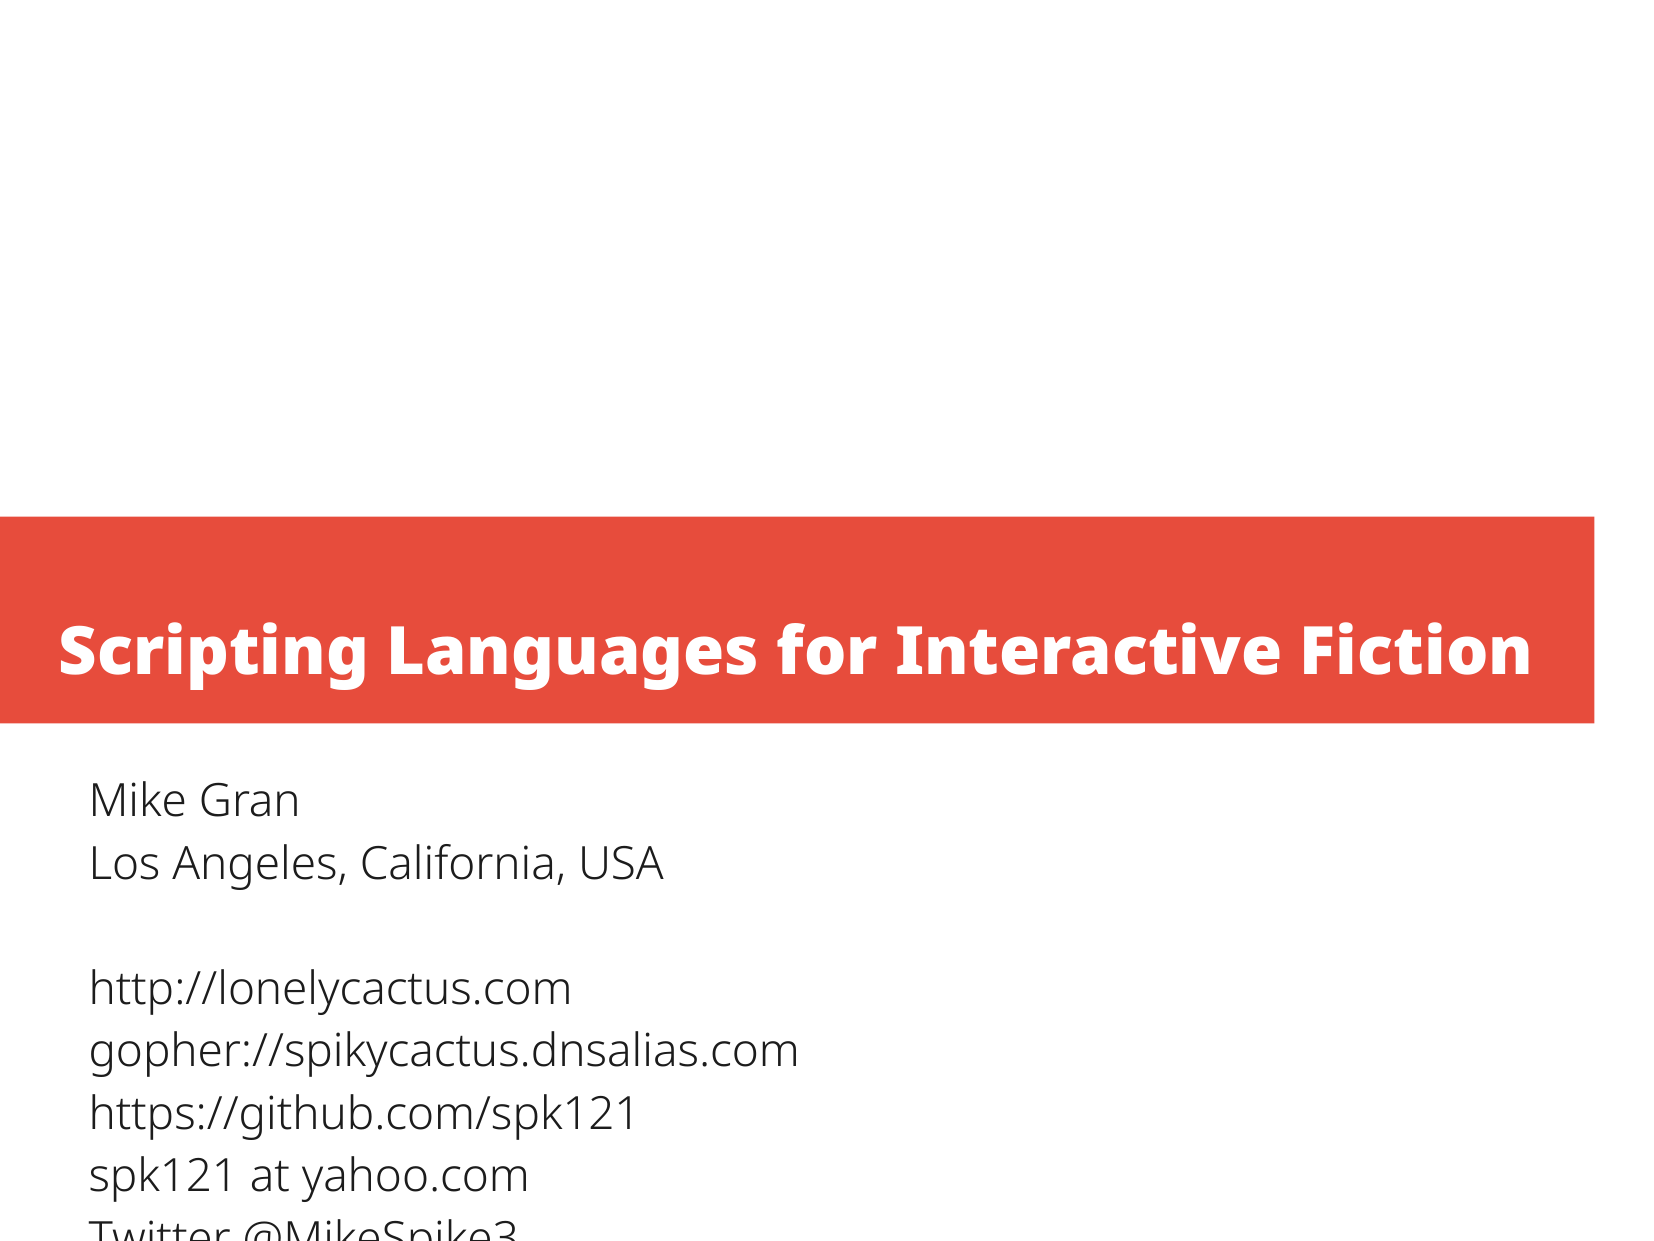

# Scripting Languages for Interactive Fiction
Mike Gran
Los Angeles, California, USA
http://lonelycactus.com
gopher://spikycactus.dnsalias.com
https://github.com/spk121
spk121 at yahoo.com
Twitter @MikeSpike3